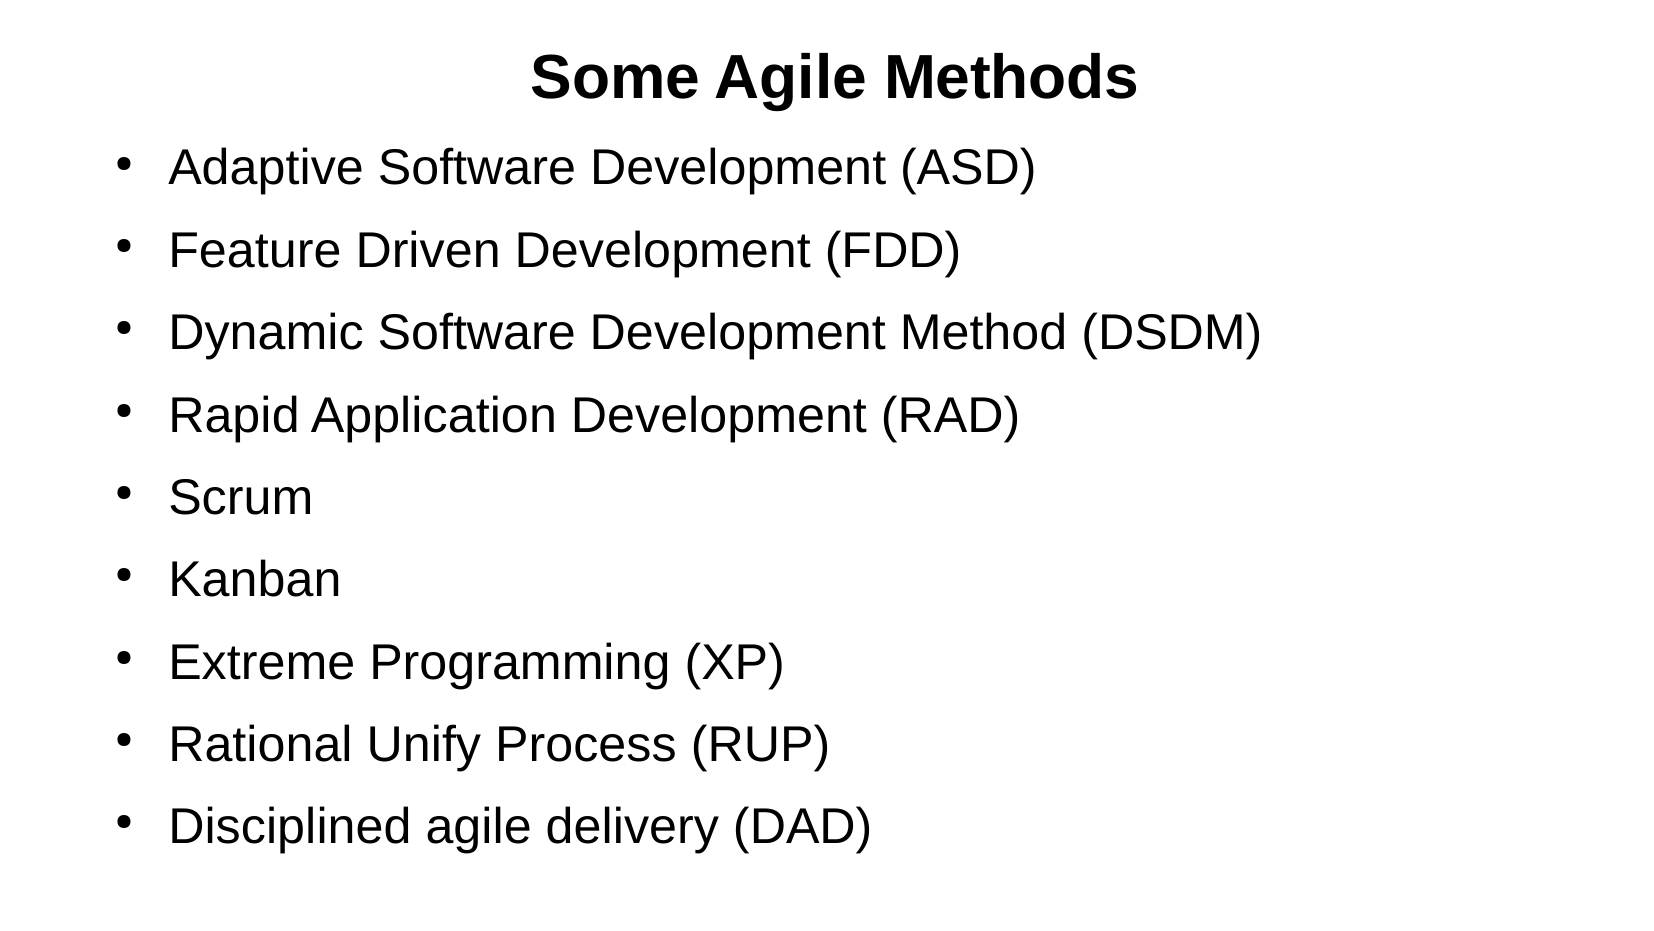

# Some Agile Methods
Adaptive Software Development (ASD)
Feature Driven Development (FDD)
Dynamic Software Development Method (DSDM)
Rapid Application Development (RAD)
Scrum
Kanban
Extreme Programming (XP)
Rational Unify Process (RUP)
Disciplined agile delivery (DAD)